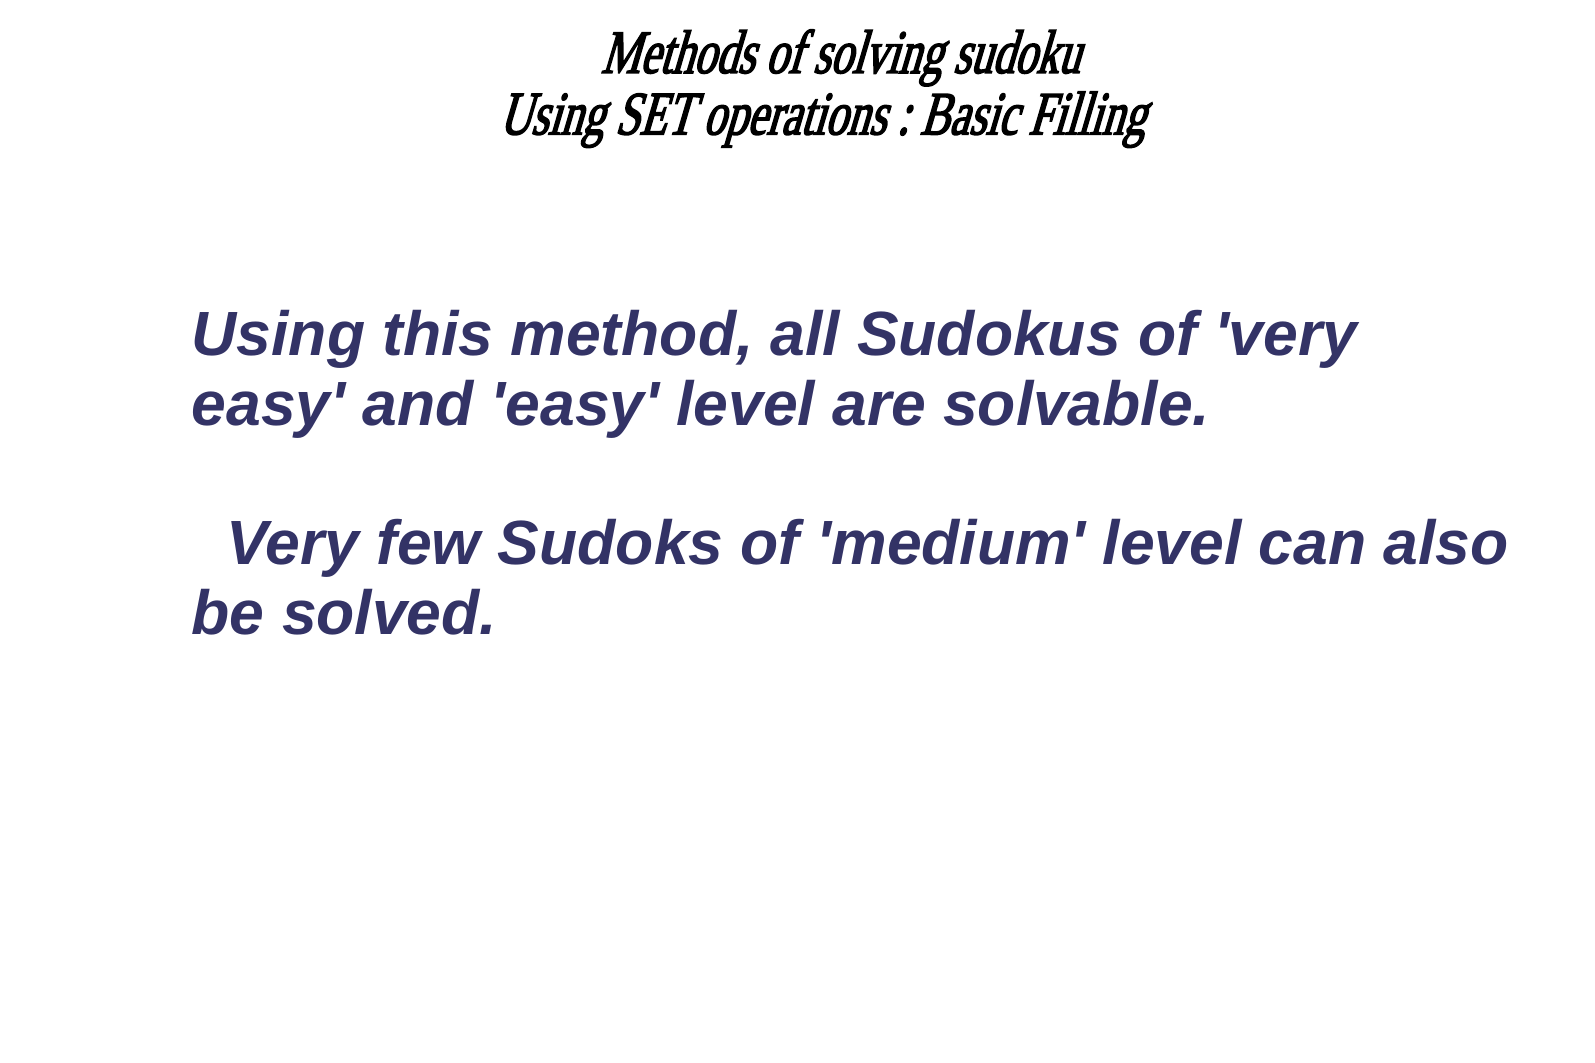

Methods of solving sudoku
Using SET operations : Basic Filling
Using this method, all Sudokus of 'very easy' and 'easy' level are solvable.
 Very few Sudoks of 'medium' level can also be solved.